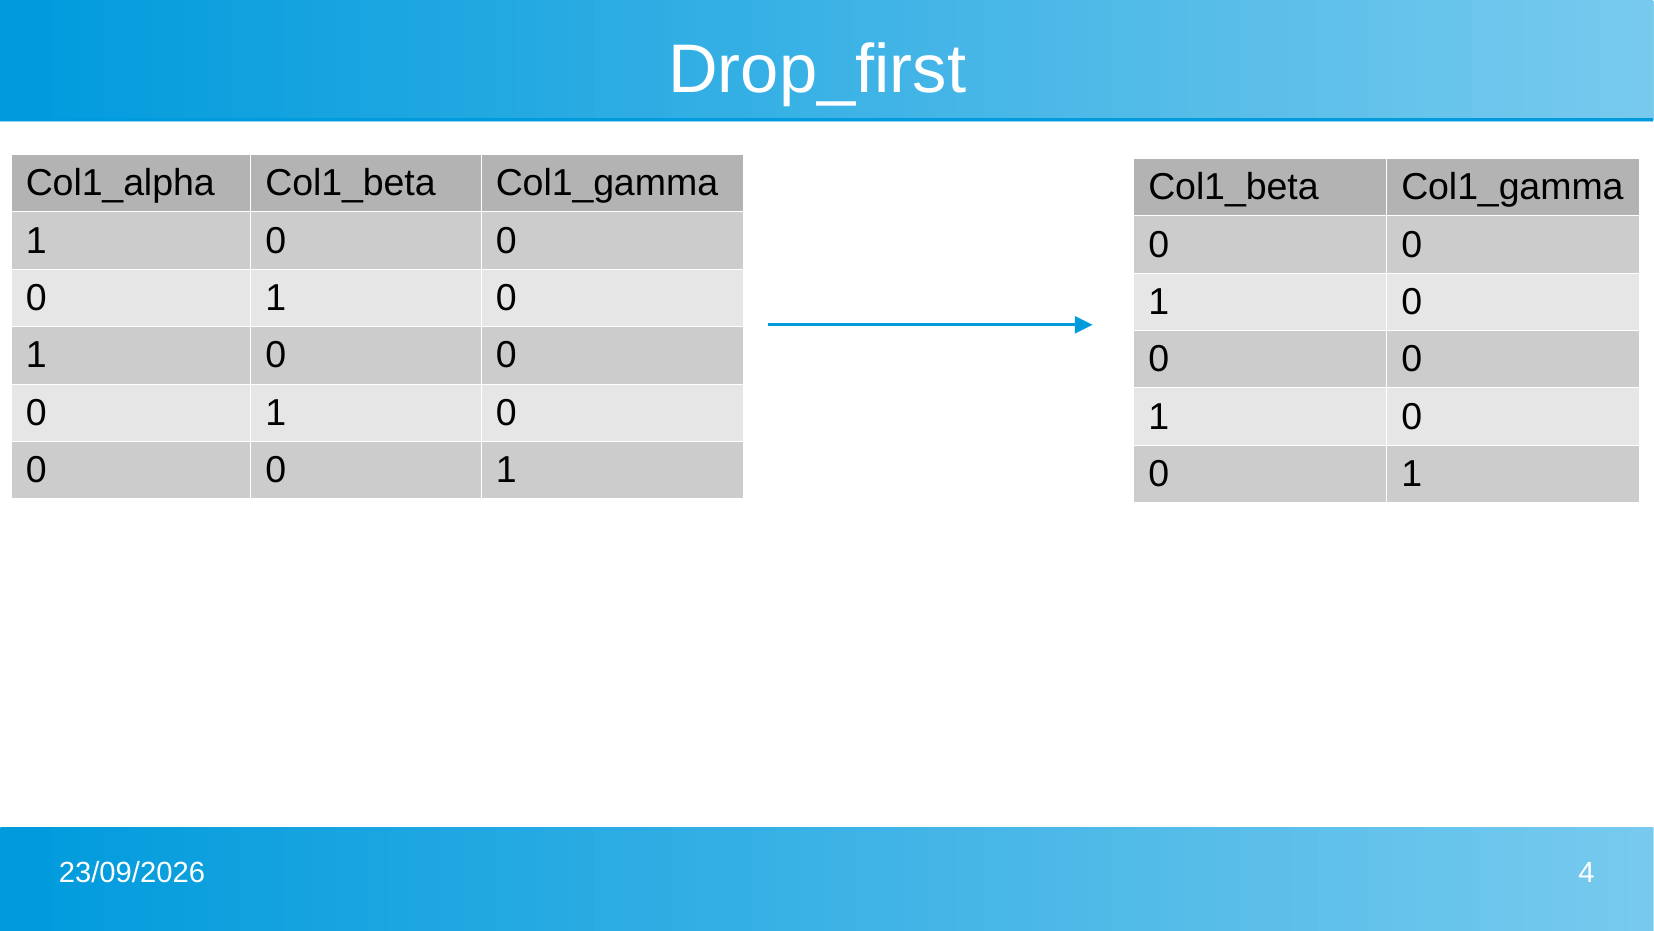

# Drop_first
| Col1\_alpha | Col1\_beta | Col1\_gamma |
| --- | --- | --- |
| 1 | 0 | 0 |
| 0 | 1 | 0 |
| 1 | 0 | 0 |
| 0 | 1 | 0 |
| 0 | 0 | 1 |
| Col1\_beta | Col1\_gamma |
| --- | --- |
| 0 | 0 |
| 1 | 0 |
| 0 | 0 |
| 1 | 0 |
| 0 | 1 |
4